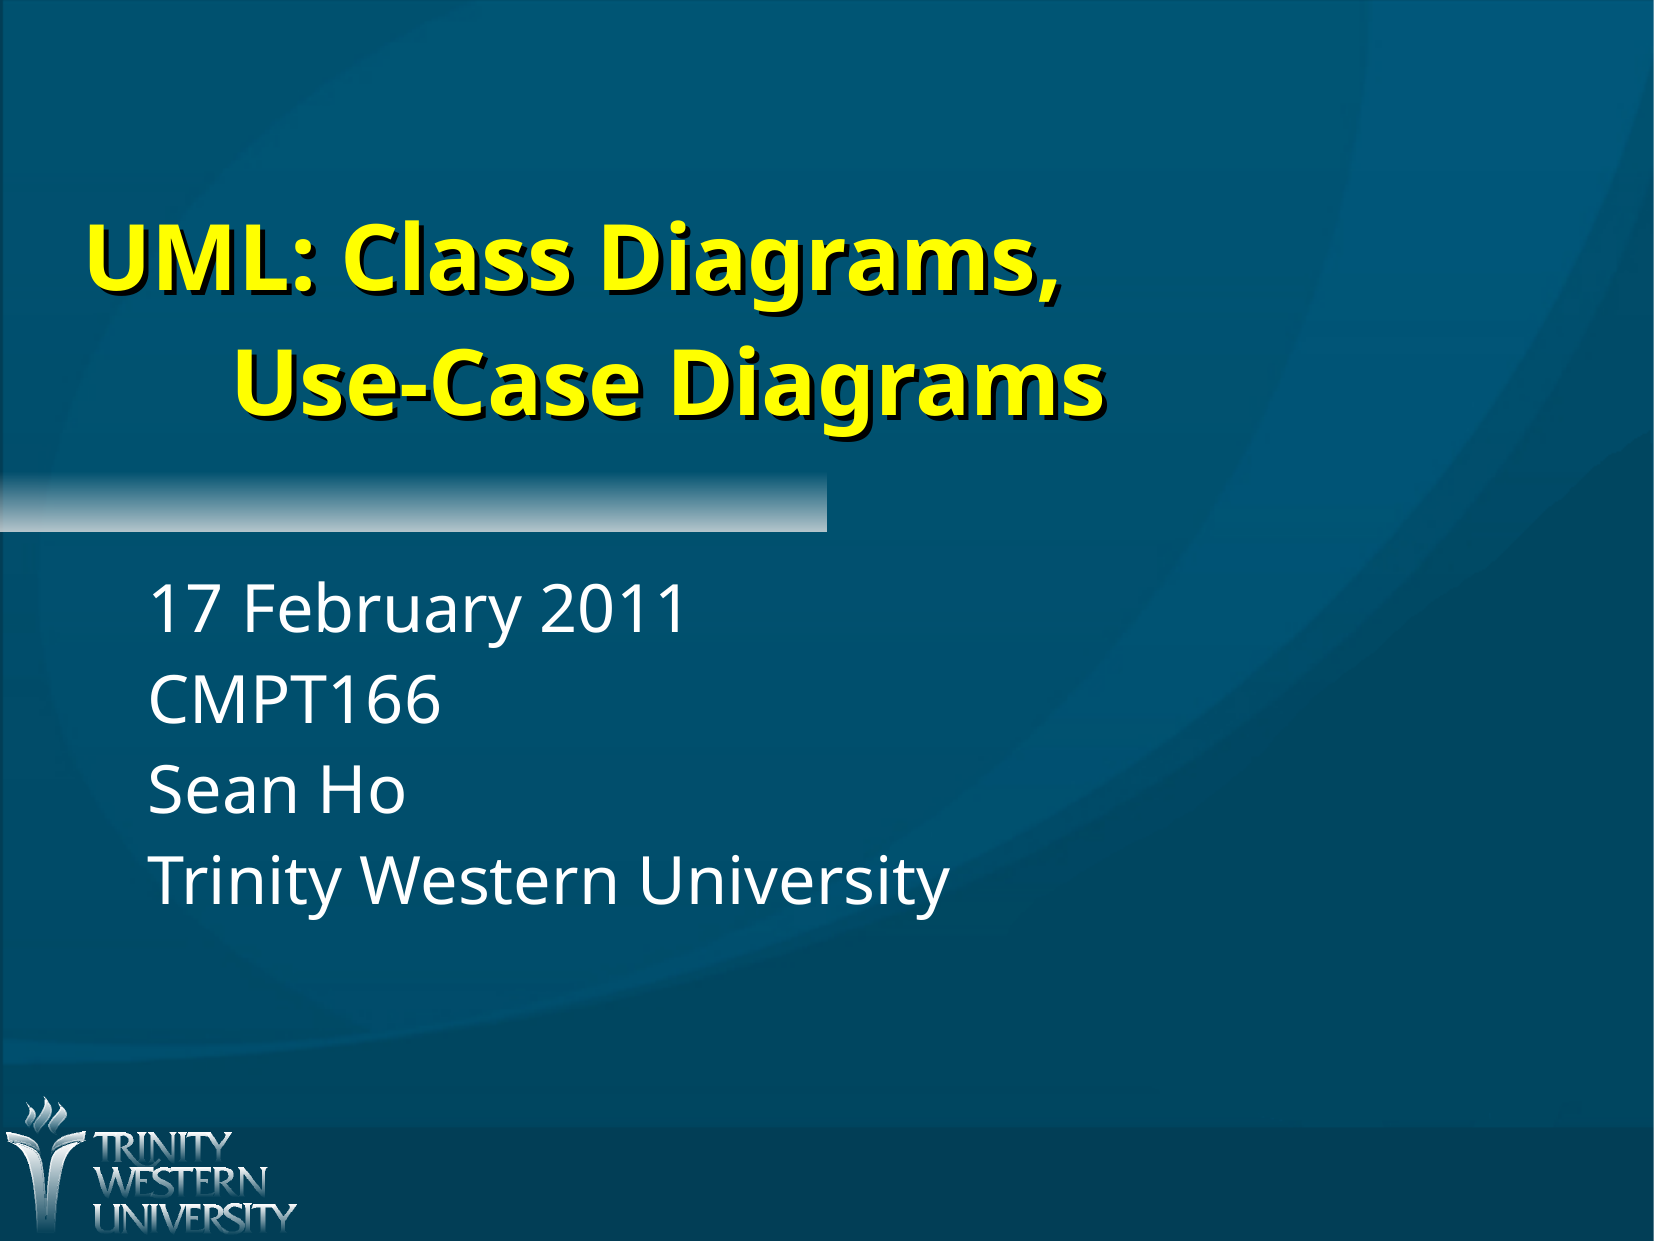

# UML: Class Diagrams, Use-Case Diagrams
17 February 2011
CMPT166
Sean Ho
Trinity Western University